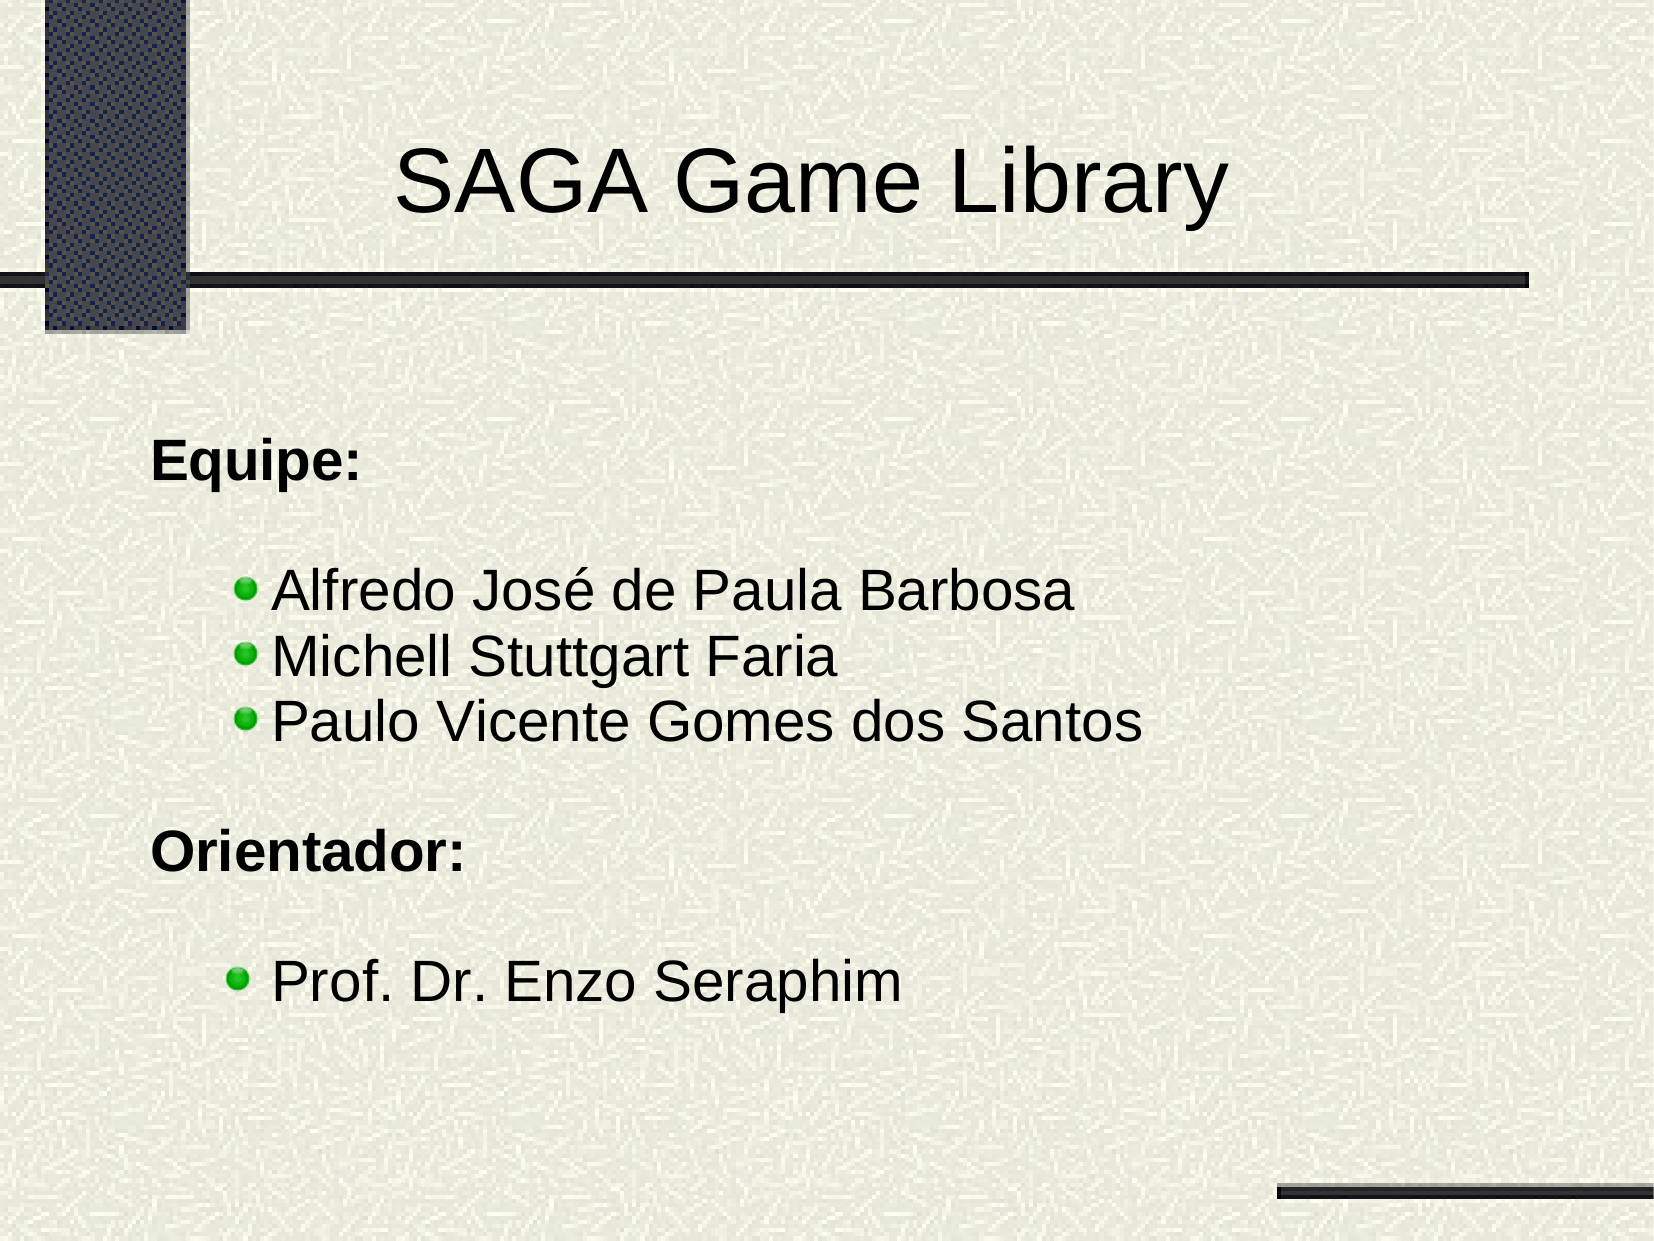

SAGA Game Library
Equipe:
Alfredo José de Paula Barbosa
Michell Stuttgart Faria
Paulo Vicente Gomes dos Santos
Orientador:
Prof. Dr. Enzo Seraphim